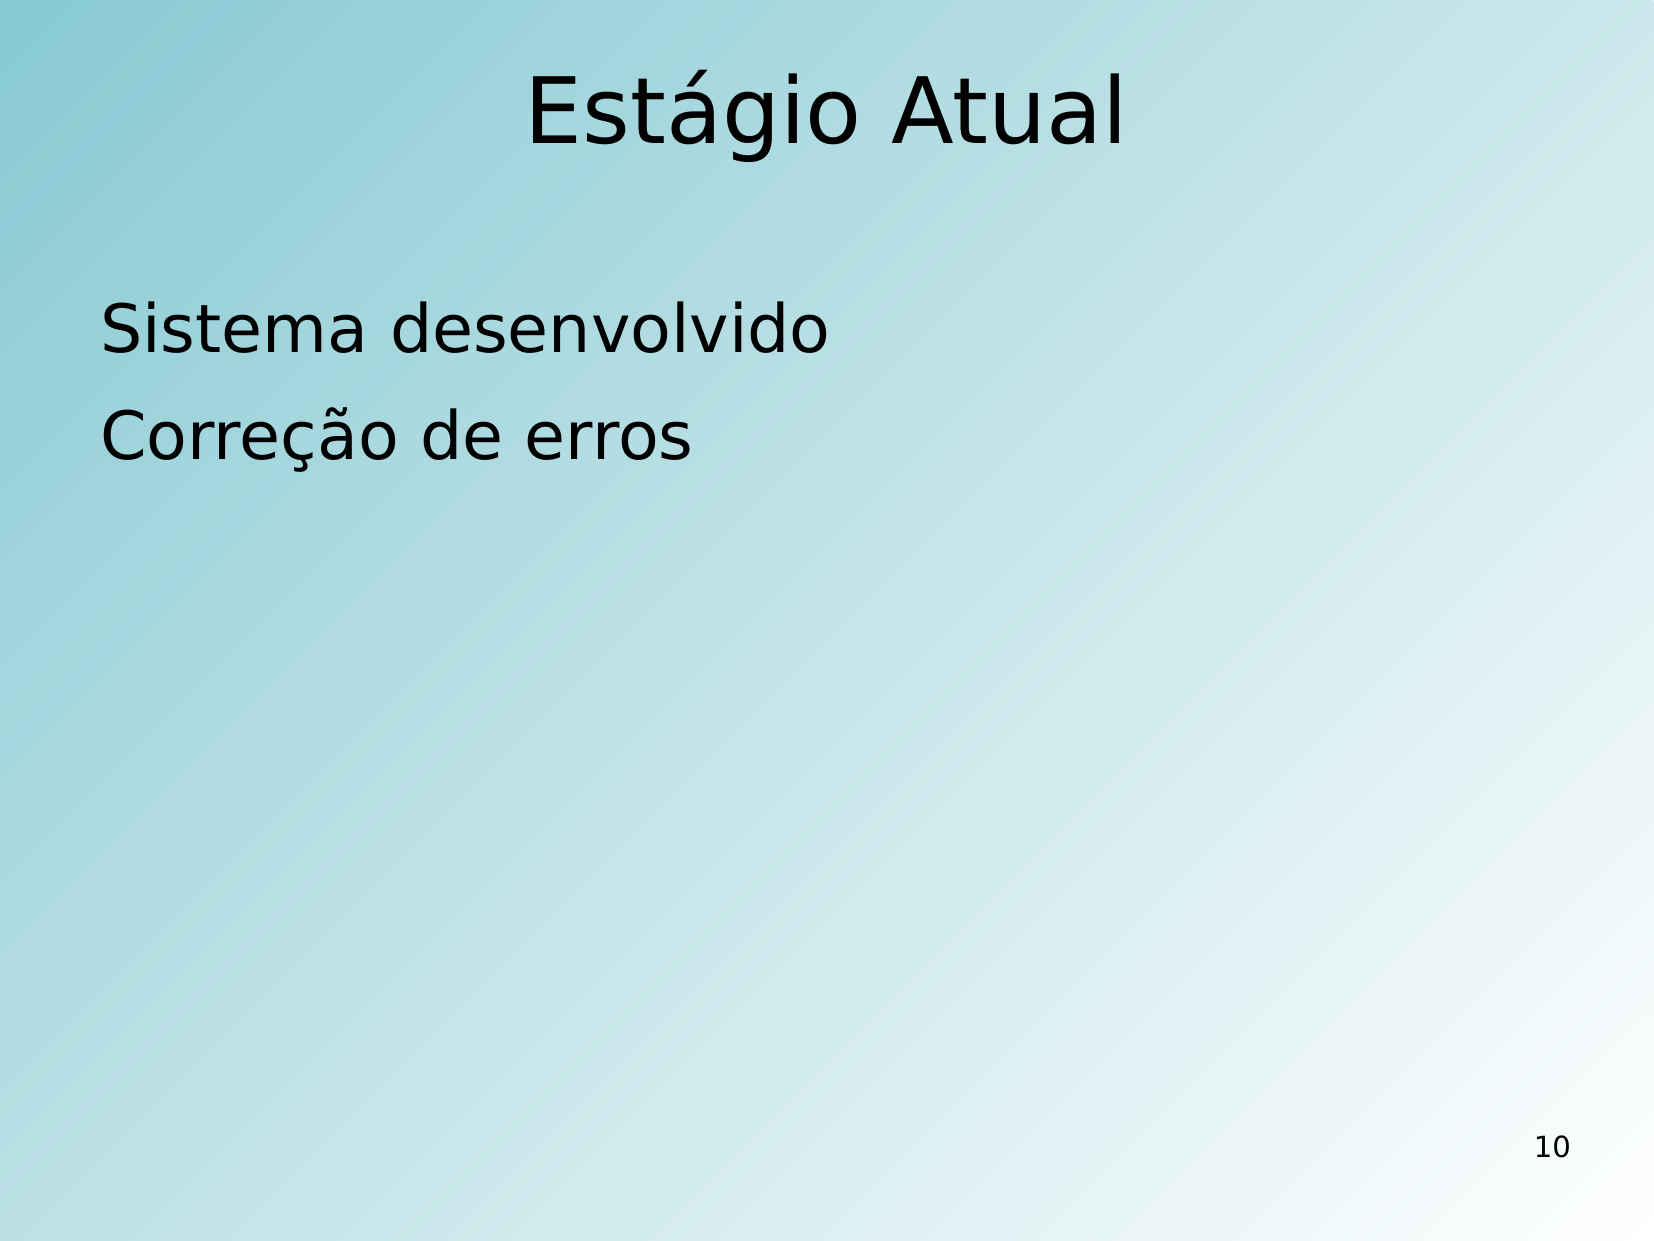

# Estágio Atual
Sistema desenvolvido
Correção de erros
10